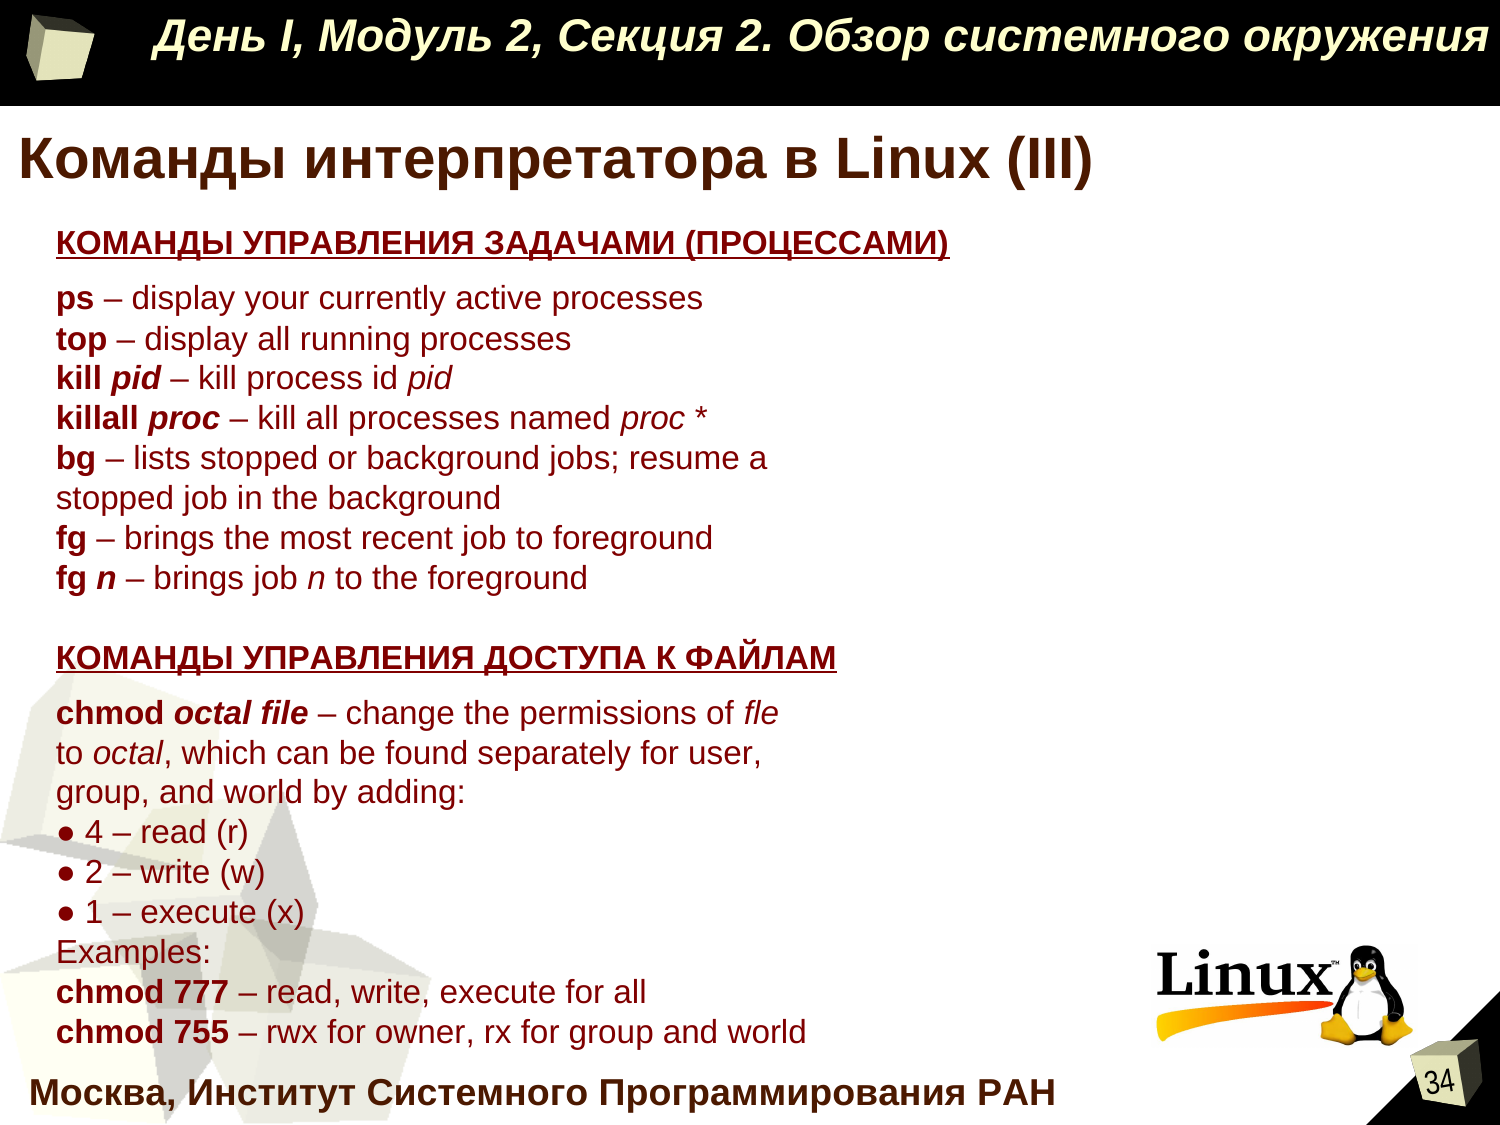

Команды интерпретатора в Linux (III)
КОМАНДЫ УПРАВЛЕНИЯ ЗАДАЧАМИ (ПРОЦЕССАМИ)
ps – display your currently active processes
top – display all running processes
kill pid – kill process id pid
killall proc – kill all processes named proc *
bg – lists stopped or background jobs; resume a
stopped job in the background
fg – brings the most recent job to foreground
fg n – brings job n to the foreground
КОМАНДЫ УПРАВЛЕНИЯ ДОСТУПА К ФАЙЛАМ
chmod octal file – change the permissions of fle
to octal, which can be found separately for user,
group, and world by adding:
● 4 – read (r)
● 2 – write (w)
● 1 – execute (x)
Examples:
chmod 777 – read, write, execute for all
chmod 755 – rwx for owner, rx for group and world